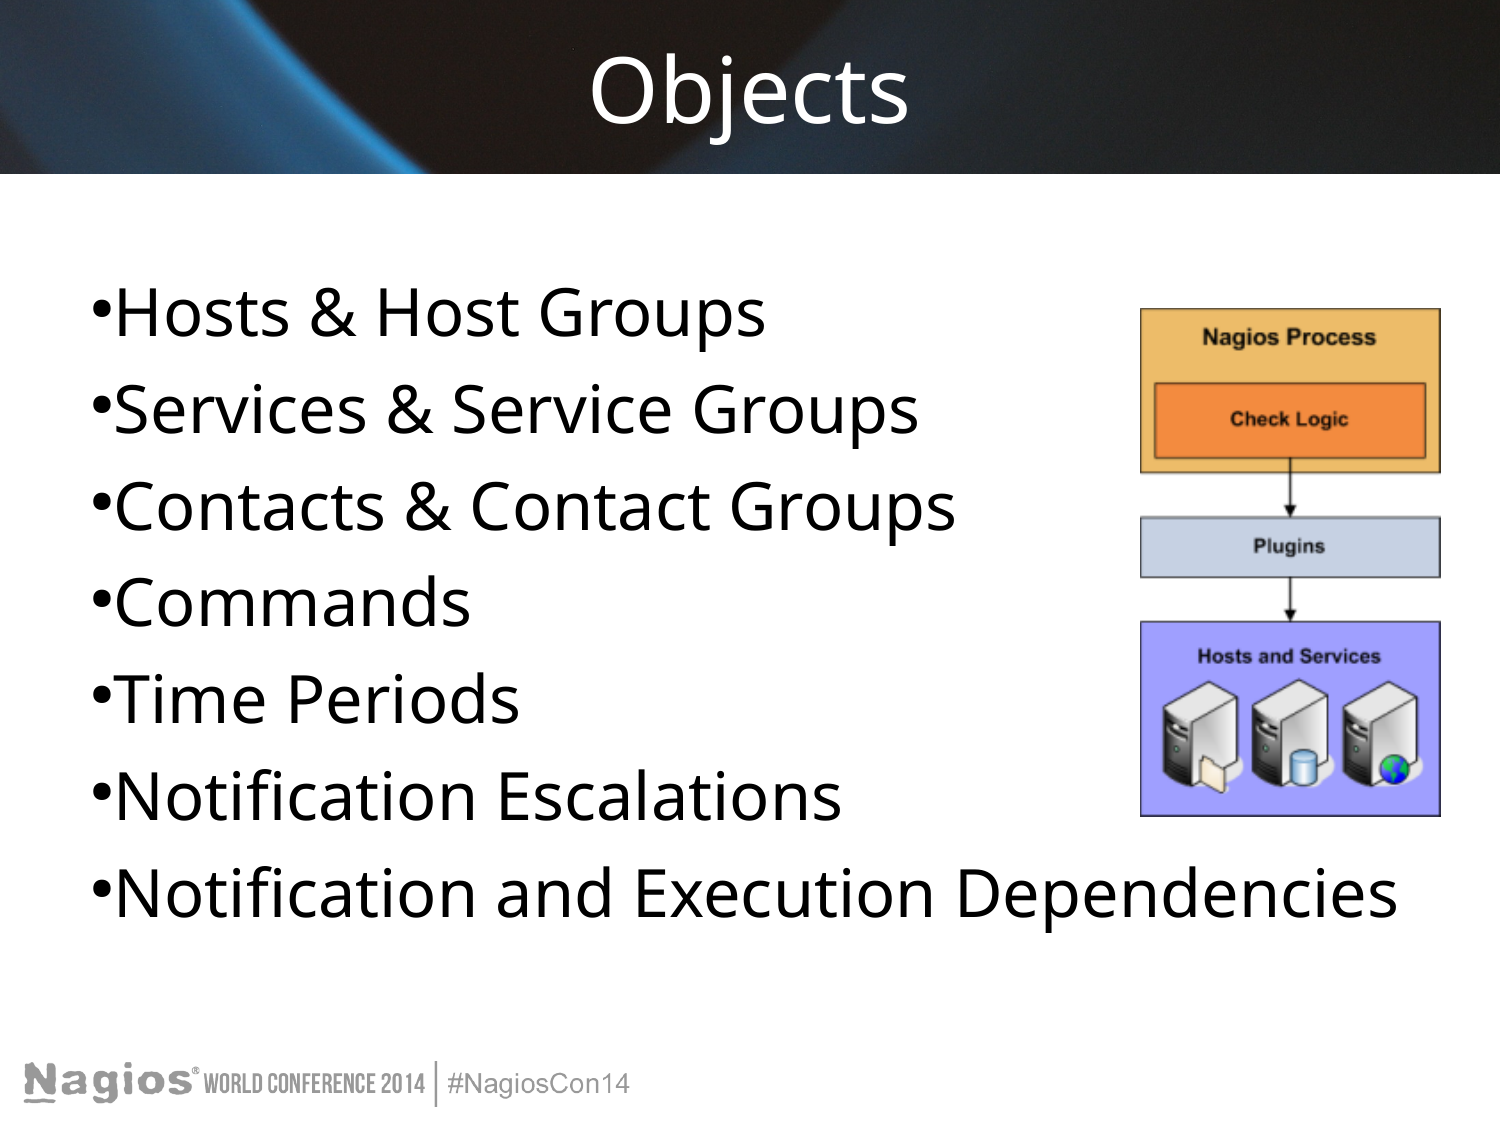

# Objects
Hosts & Host Groups
Services & Service Groups
Contacts & Contact Groups
Commands
Time Periods
Notification Escalations
Notification and Execution Dependencies